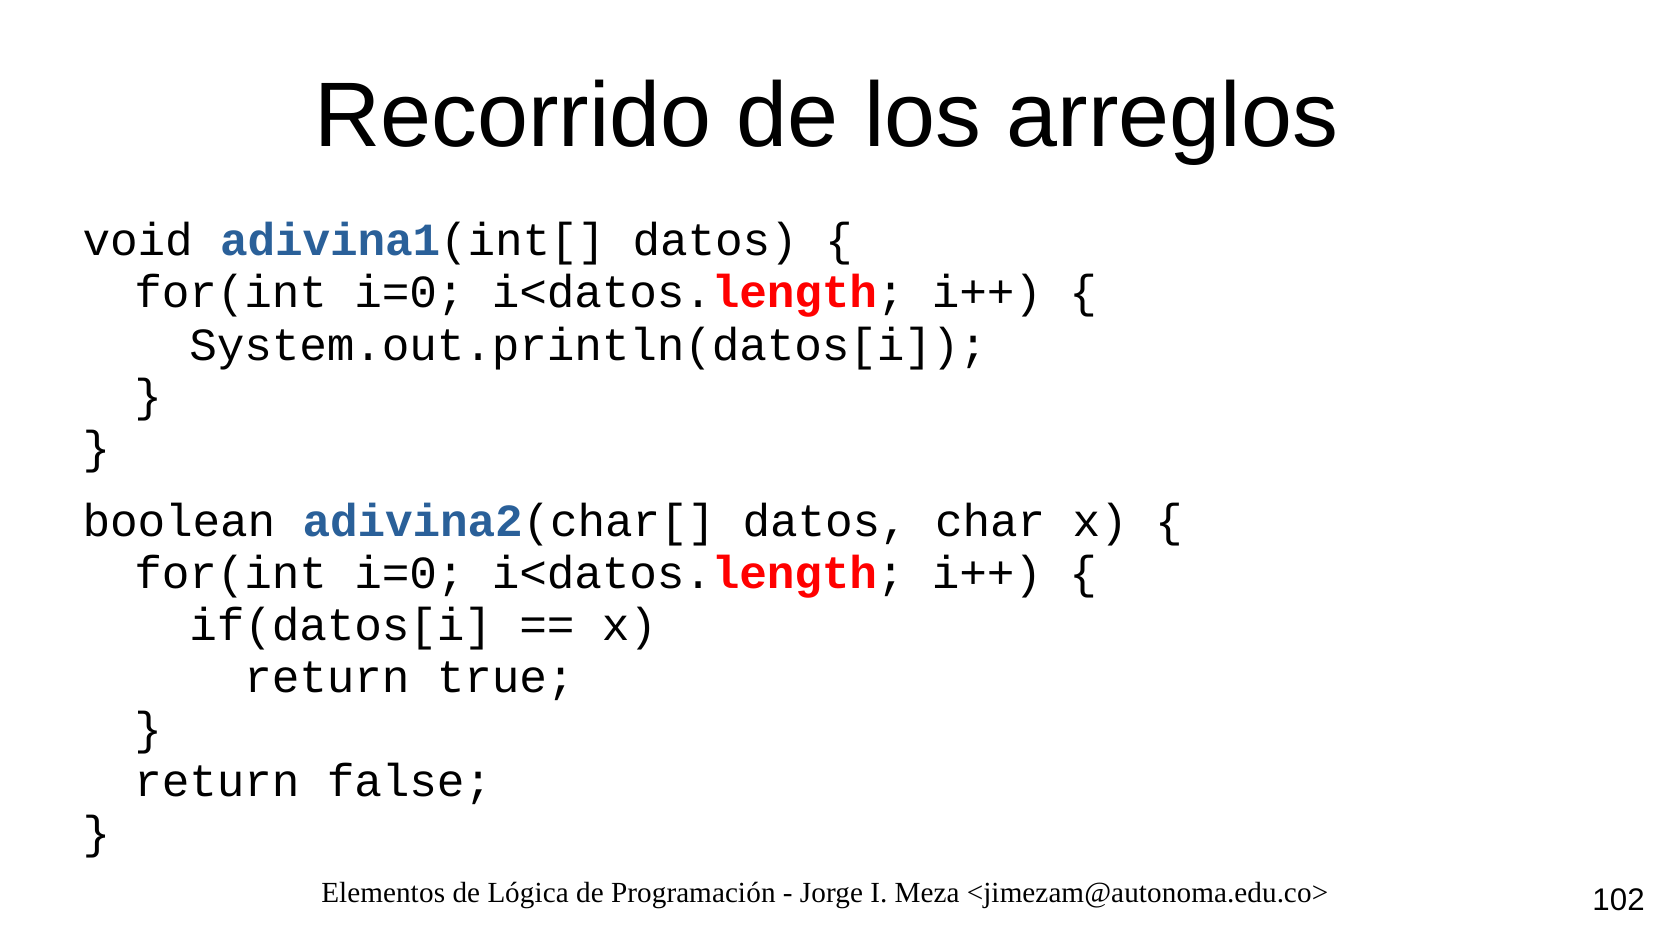

# Recorrido de los arreglos
void adivina1(int[] datos) {
	for(int i=0; i<datos.length; i++) {
			 System.out.println(datos[i]);
	}
}
boolean adivina2(char[] datos, char x) {
	for(int i=0; i<datos.length; i++) {
				 if(datos[i] == x)
				 return true;
	}
	return false;
}
Elementos de Lógica de Programación - Jorge I. Meza <jimezam@autonoma.edu.co>